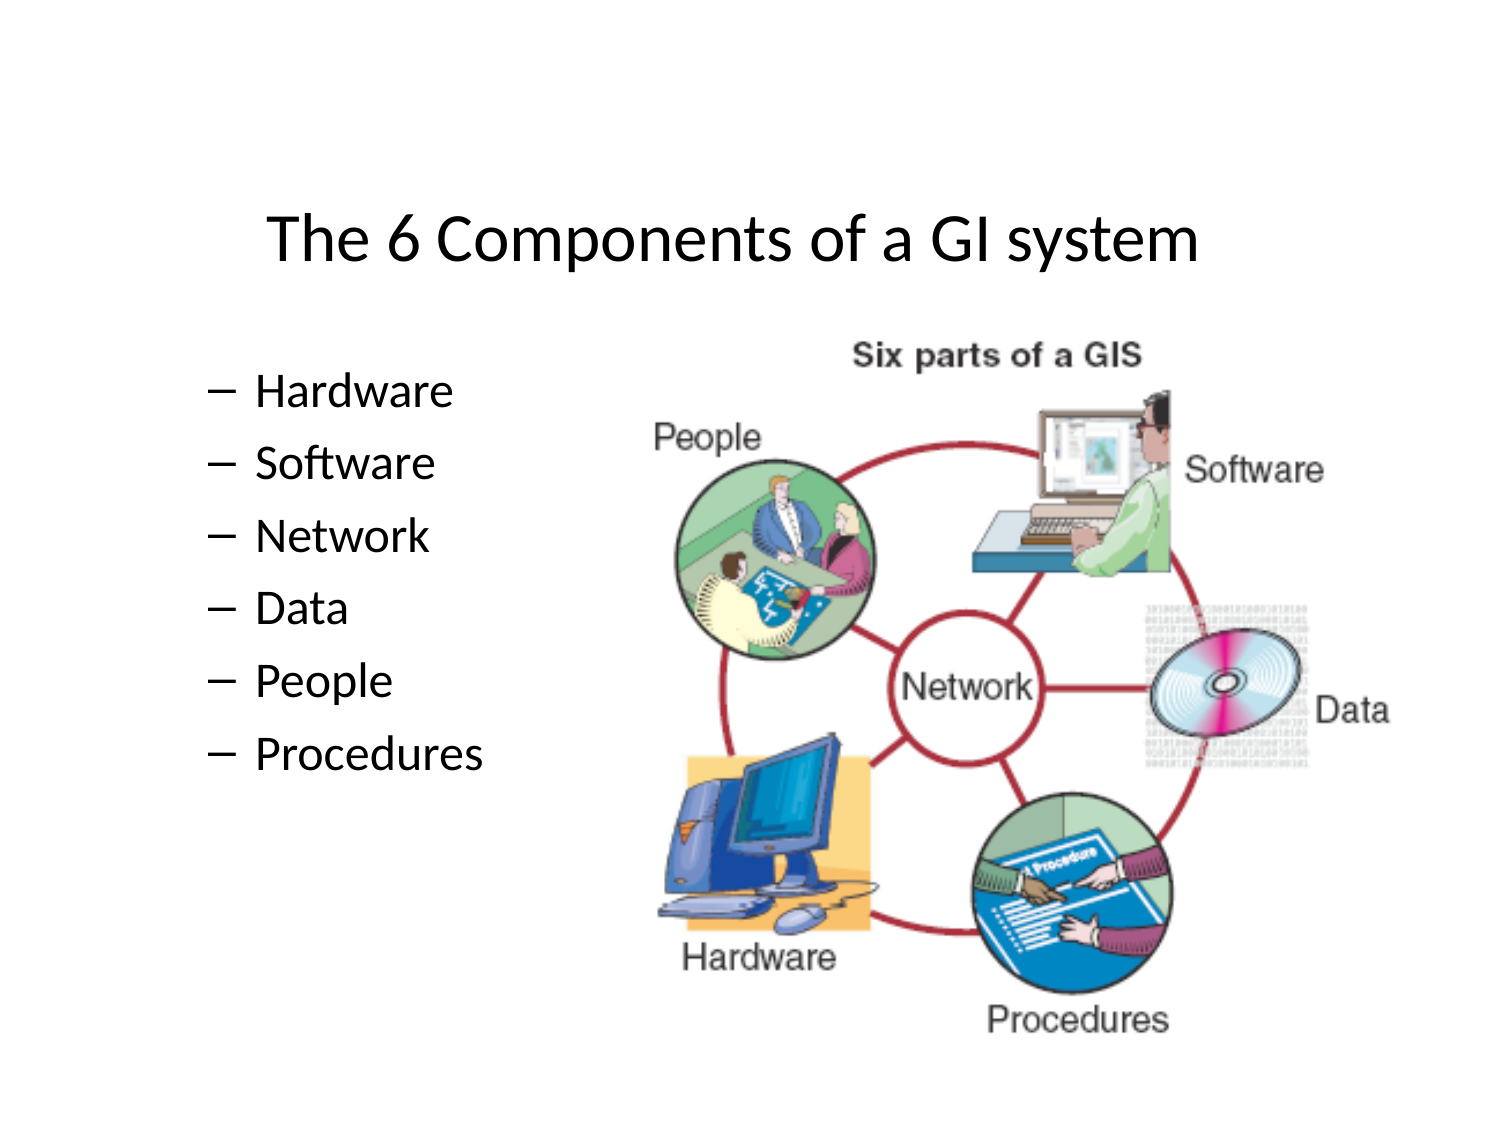

# The 6 Components of a GI system
Hardware
Software
Network
Data
People
Procedures